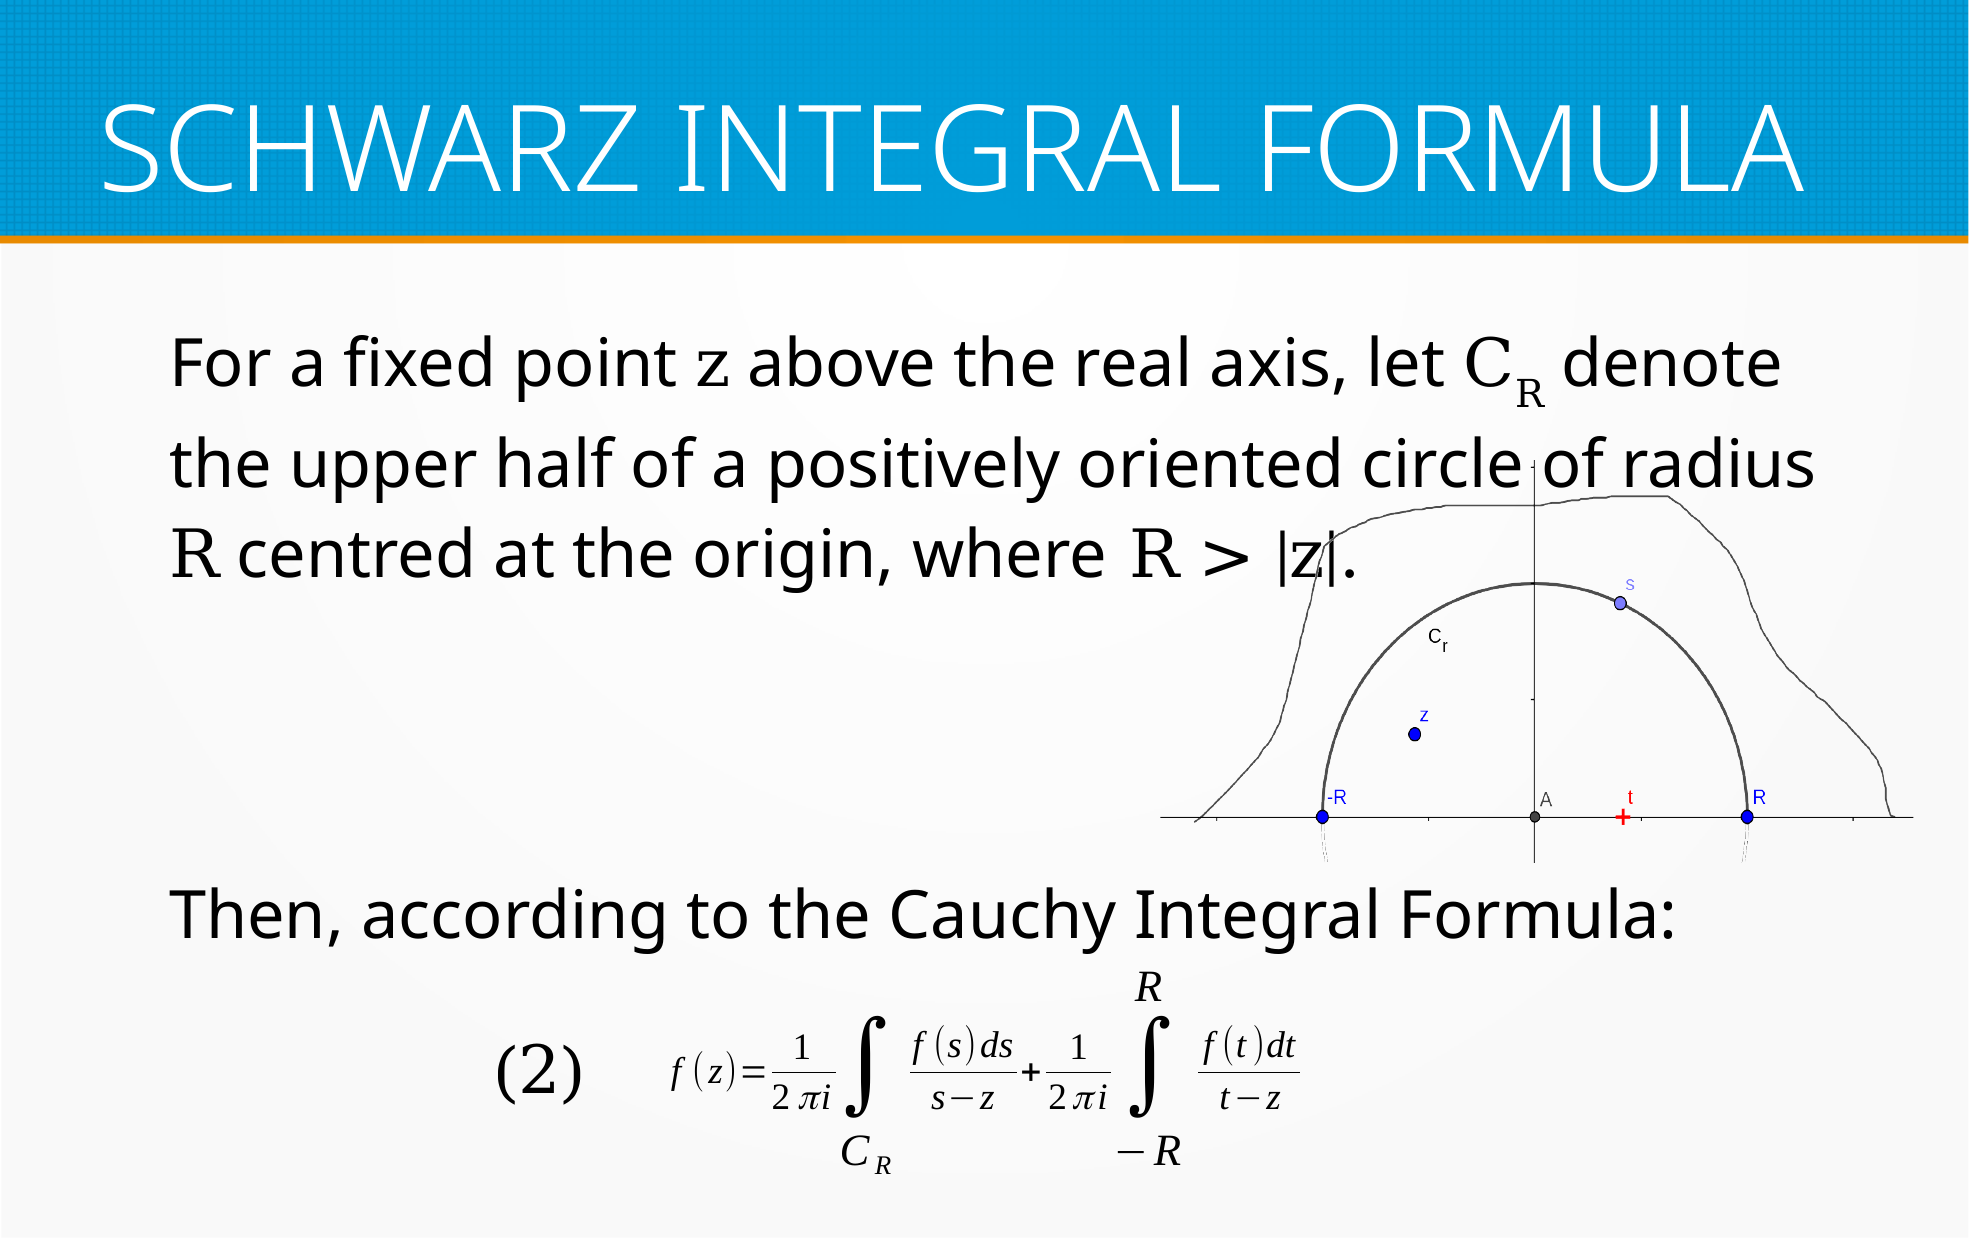

# SCHWARZ INTEGRAL FORMULA
For a fixed point z above the real axis, let CR denote the upper half of a positively oriented circle of radius R centred at the origin, where R > |z|.
Then, according to the Cauchy Integral Formula:
(2)